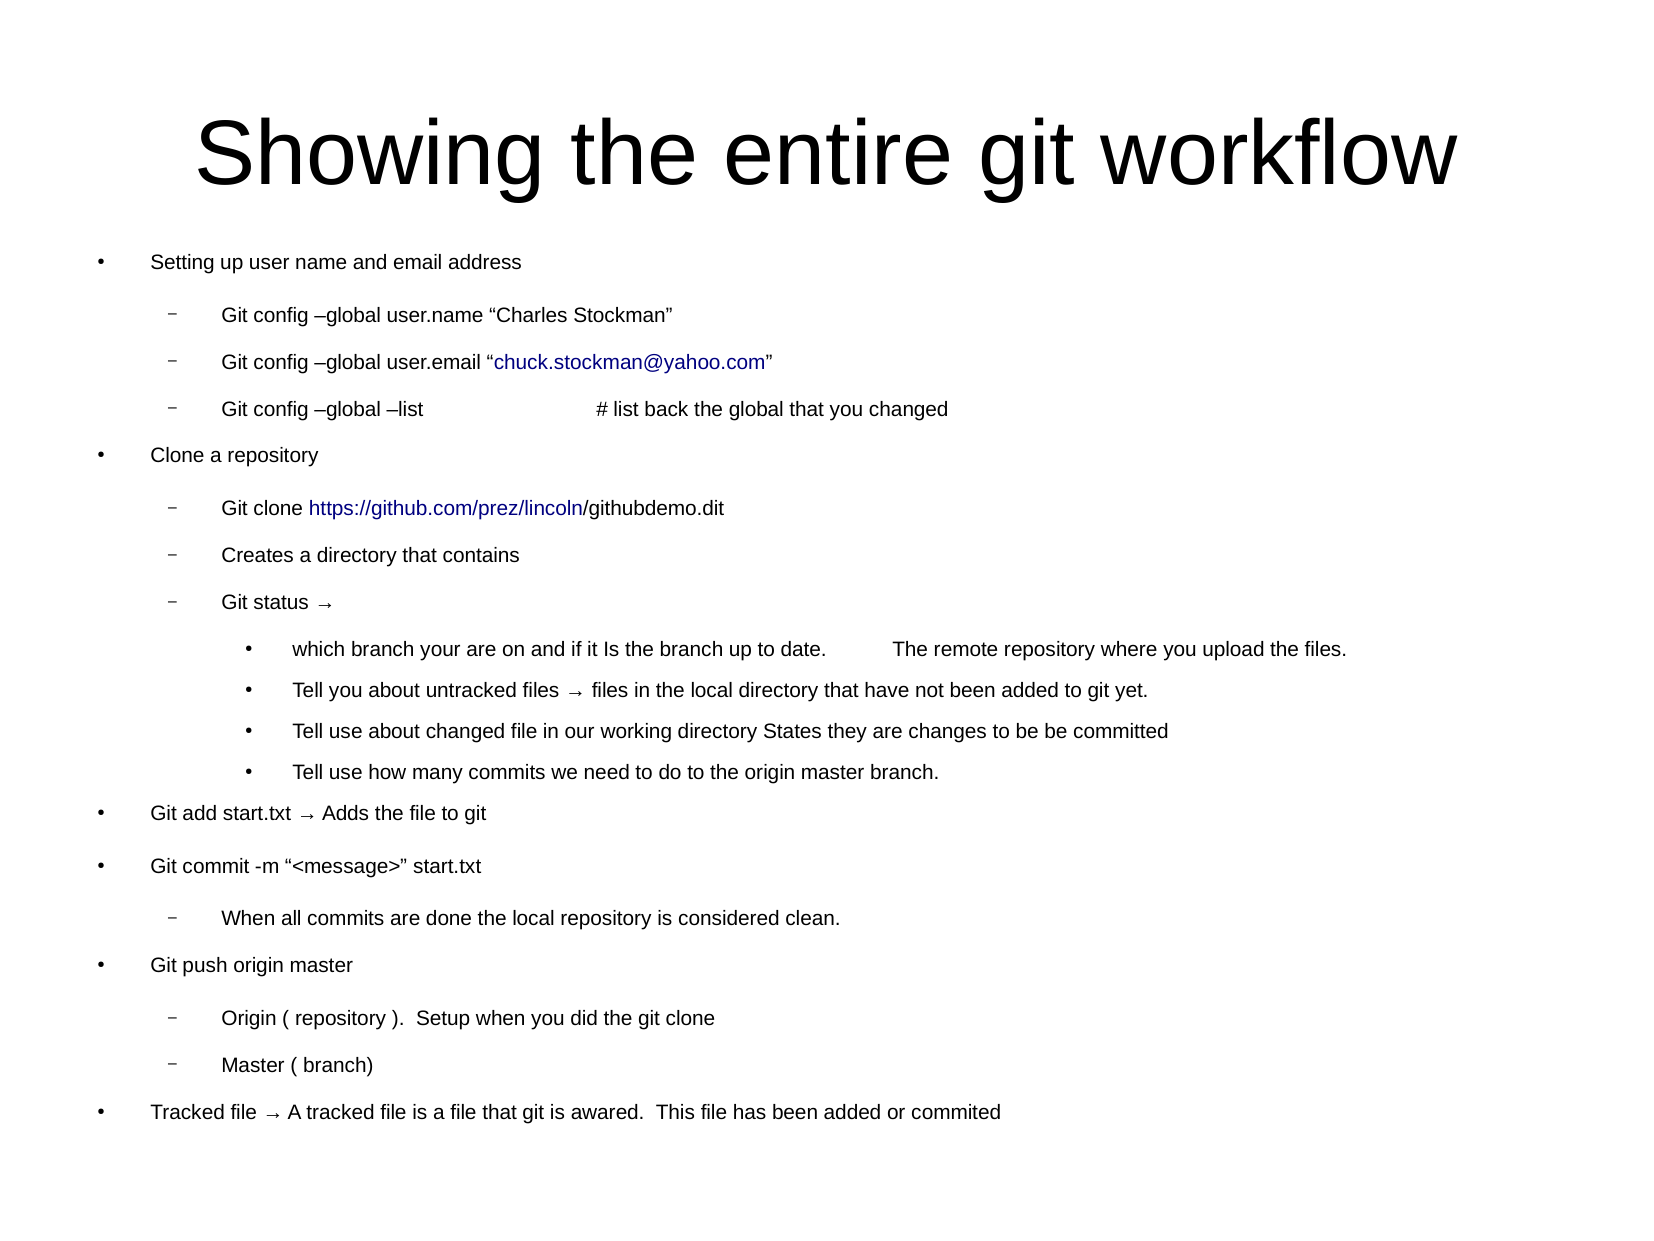

# Showing the entire git workflow
Setting up user name and email address
Git config –global user.name “Charles Stockman”
Git config –global user.email “chuck.stockman@yahoo.com”
Git config –global –list 			# list back the global that you changed
Clone a repository
Git clone https://github.com/prez/lincoln/githubdemo.dit
Creates a directory that contains
Git status →
which branch your are on and if it Is the branch up to date.	The remote repository where you upload the files.
Tell you about untracked files → files in the local directory that have not been added to git yet.
Tell use about changed file in our working directory States they are changes to be be committed
Tell use how many commits we need to do to the origin master branch.
Git add start.txt → Adds the file to git
Git commit -m “<message>” start.txt
When all commits are done the local repository is considered clean.
Git push origin master
Origin ( repository ). Setup when you did the git clone
Master ( branch)
Tracked file → A tracked file is a file that git is awared. This file has been added or commited